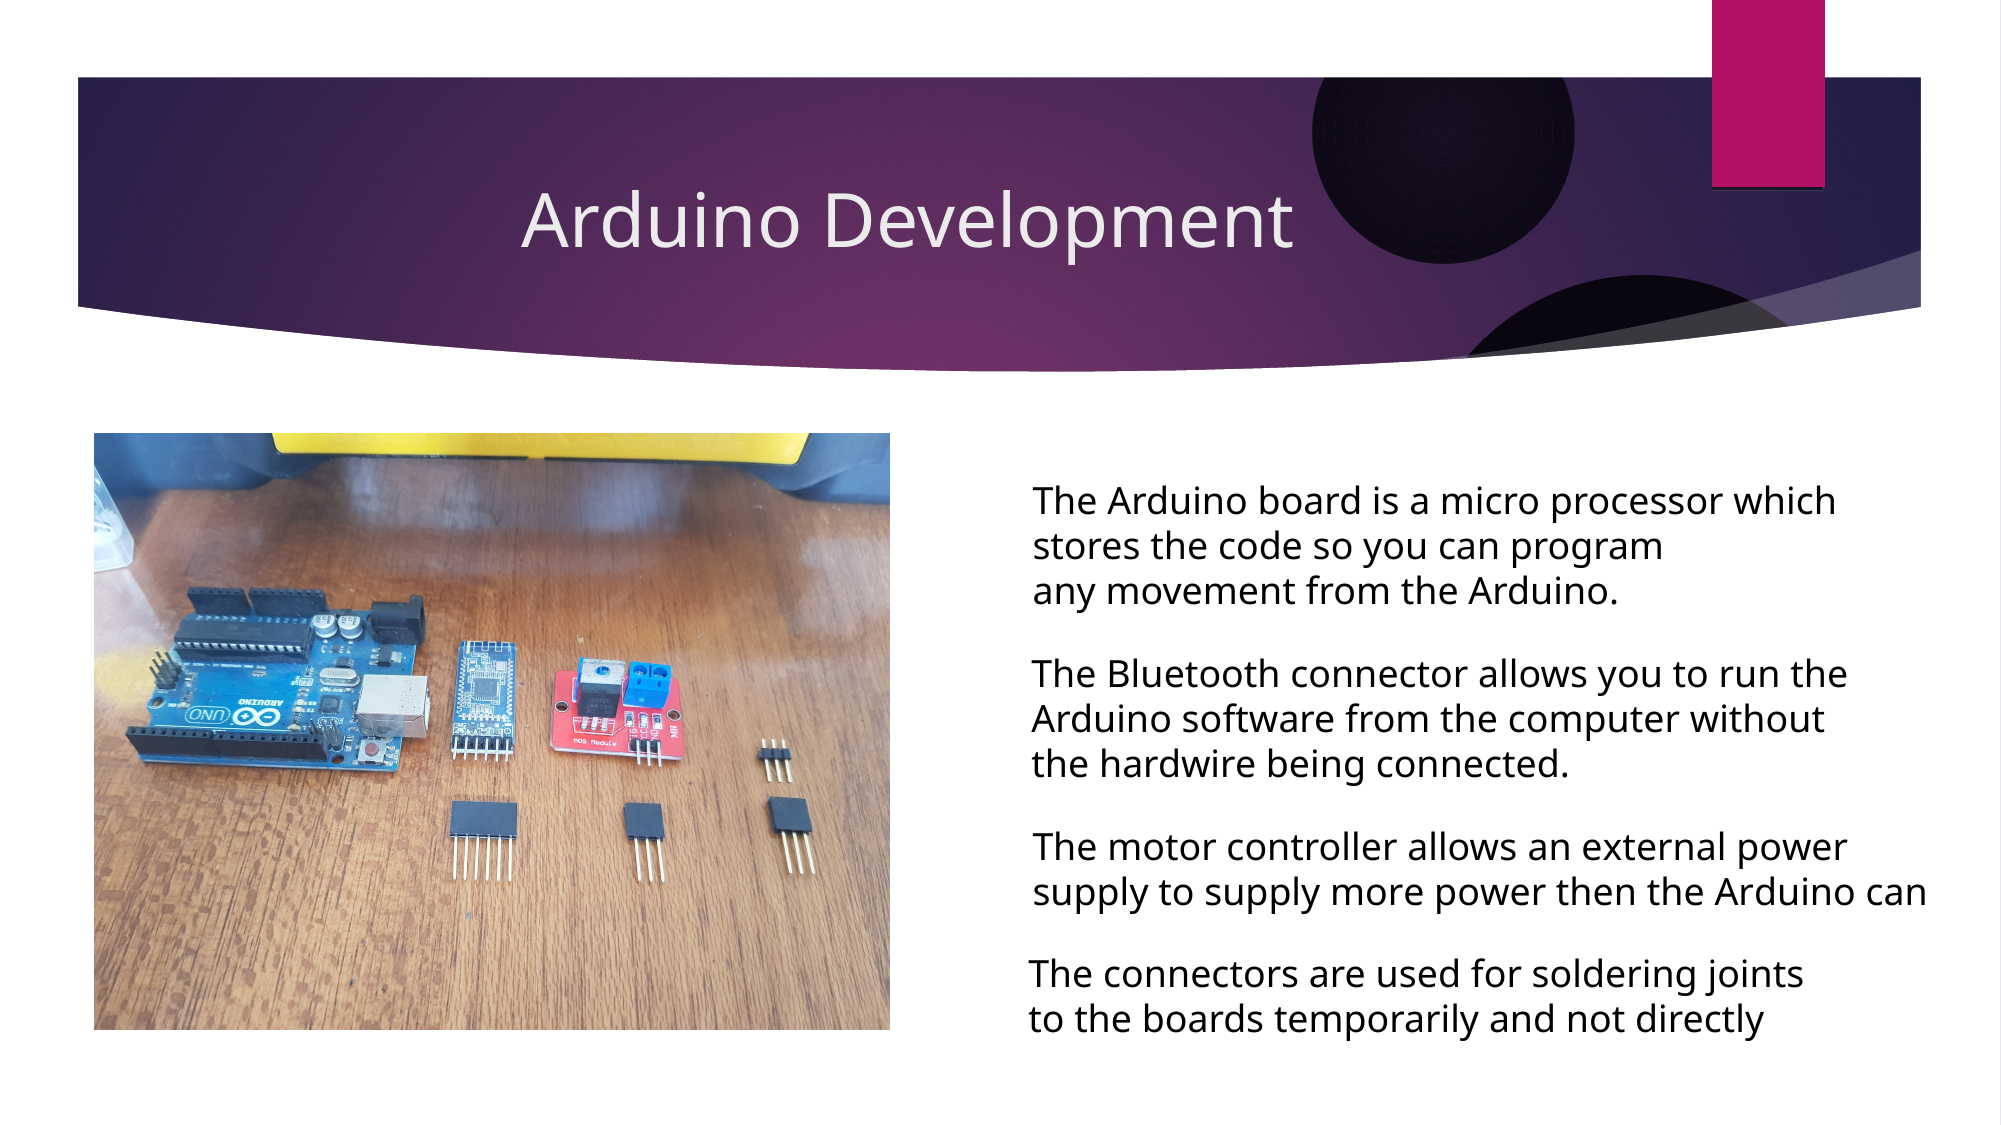

# Arduino Development
The Arduino board is a micro processor which
stores the code so you can program
any movement from the Arduino.
The Bluetooth connector allows you to run the Arduino software from the computer without the hardwire being connected.
The motor controller allows an external power
supply to supply more power then the Arduino can
The connectors are used for soldering joints
to the boards temporarily and not directly